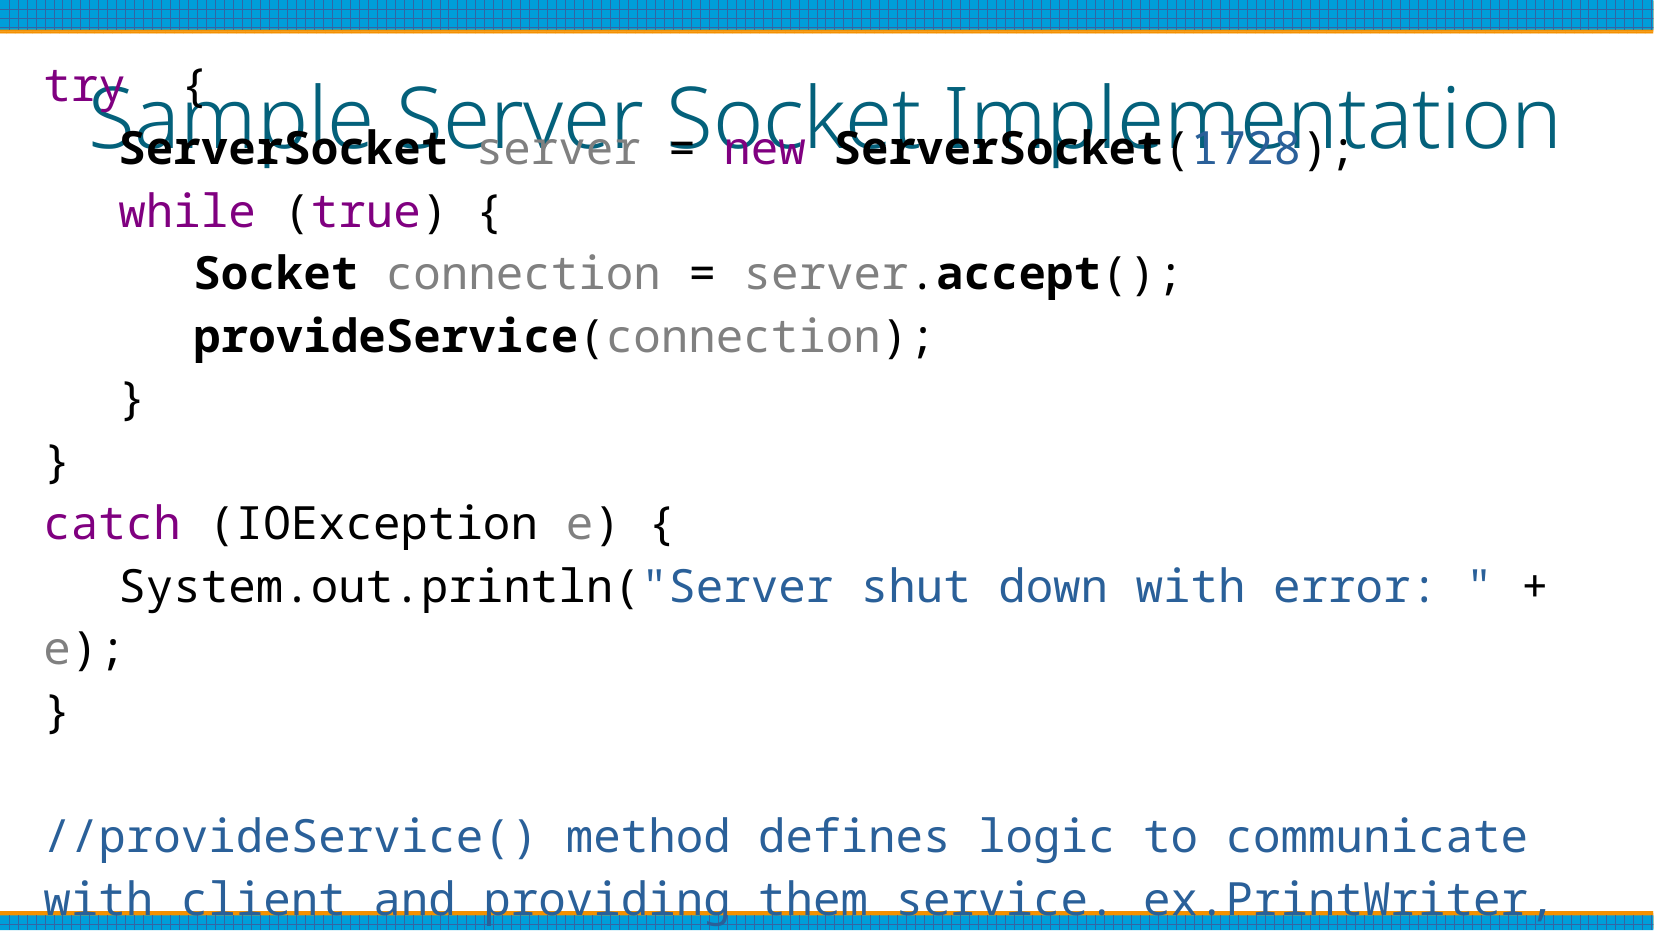

# Sample Server Socket Implementation
try {
	ServerSocket server = new ServerSocket(1728);
	while (true) {
		Socket connection = server.accept();
		provideService(connection);
	}
}
catch (IOException e) {
	System.out.println("Server shut down with error: " + e);
}
//provideService() method defines logic to communicate with client and providing them service. ex.PrintWriter, BufferReader, etc.